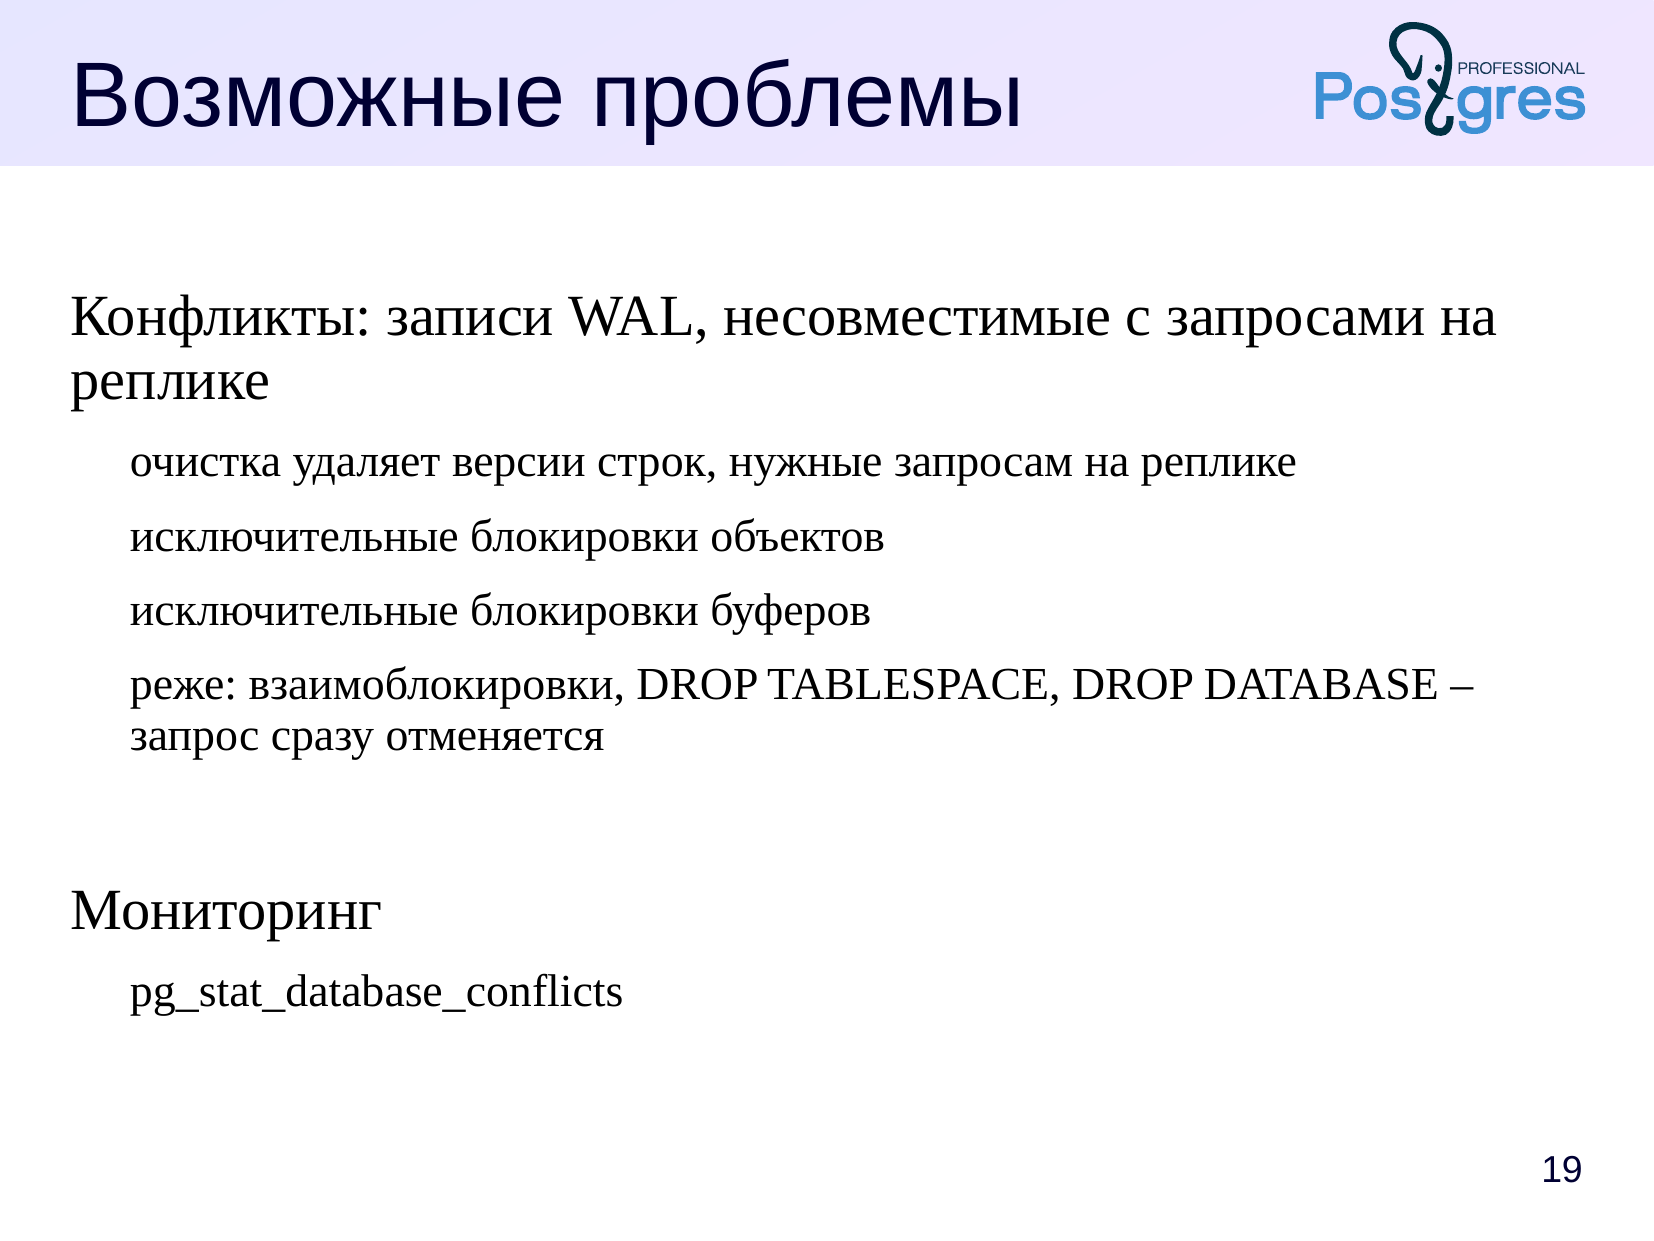

# Возможные проблемы
Конфликты: записи WAL, несовместимые с запросами на реплике
очистка удаляет версии строк, нужные запросам на реплике
исключительные блокировки объектов
исключительные блокировки буферов
реже: взаимоблокировки, DROP TABLESPACE, DROP DATABASE – запрос сразу отменяется
Мониторинг
pg_stat_database_conflicts